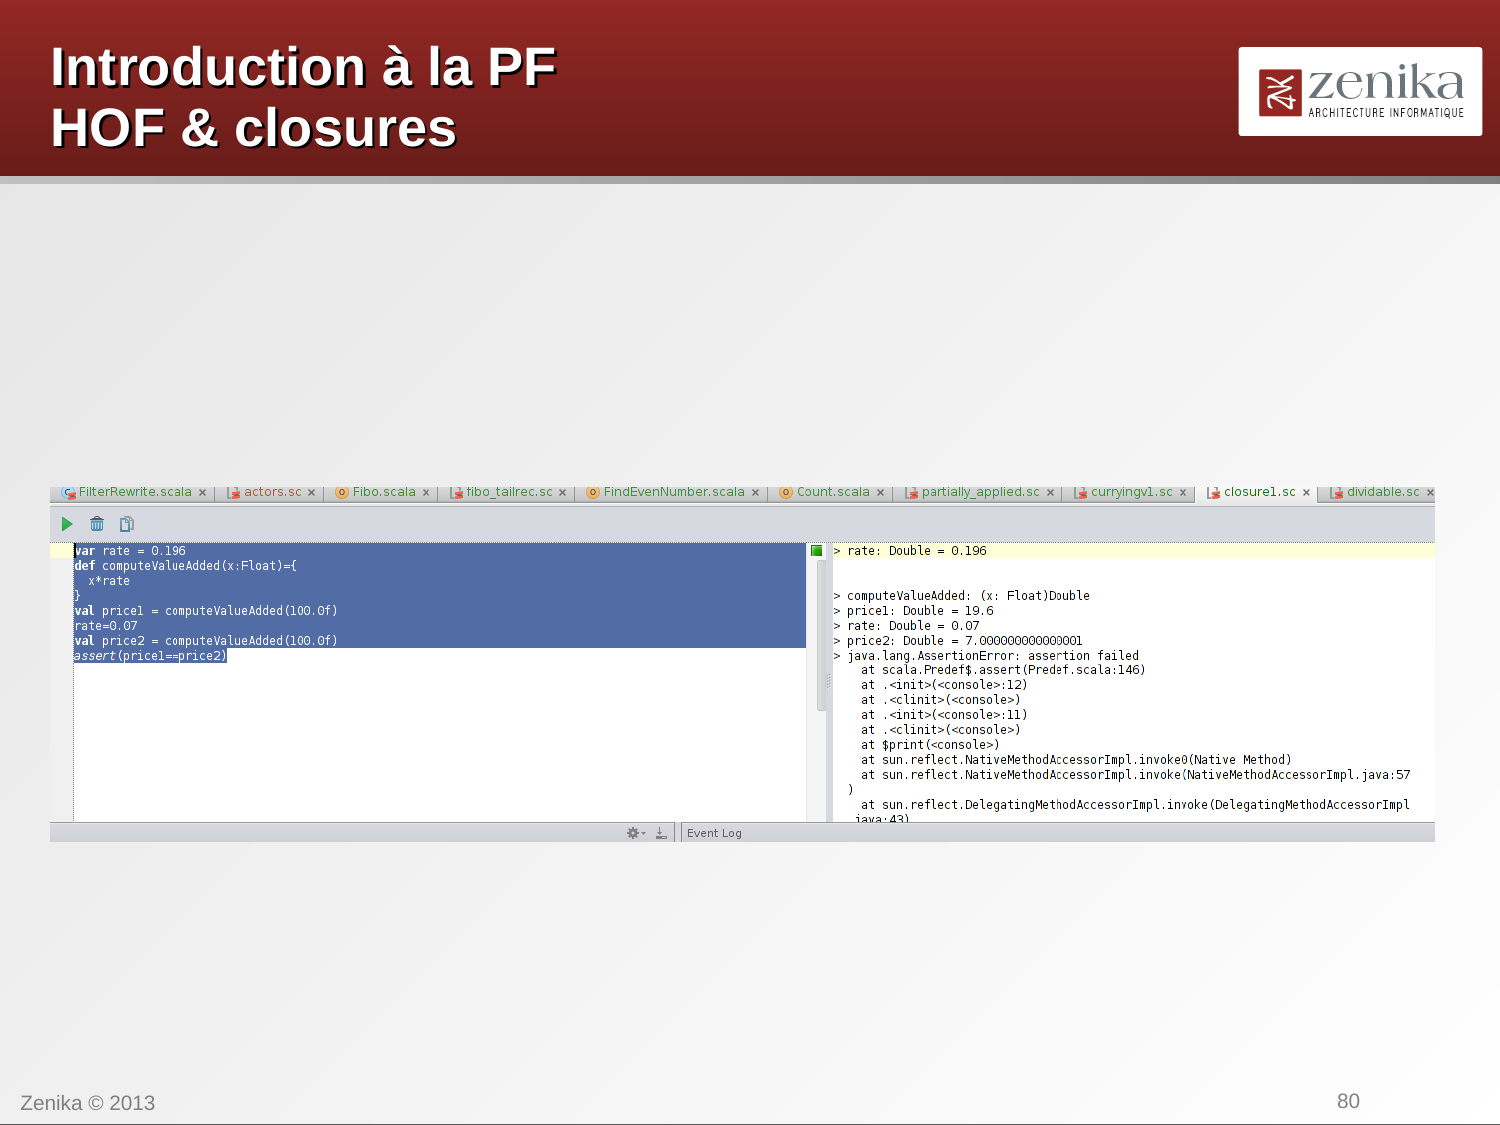

# Introduction à la PF HOF & closures